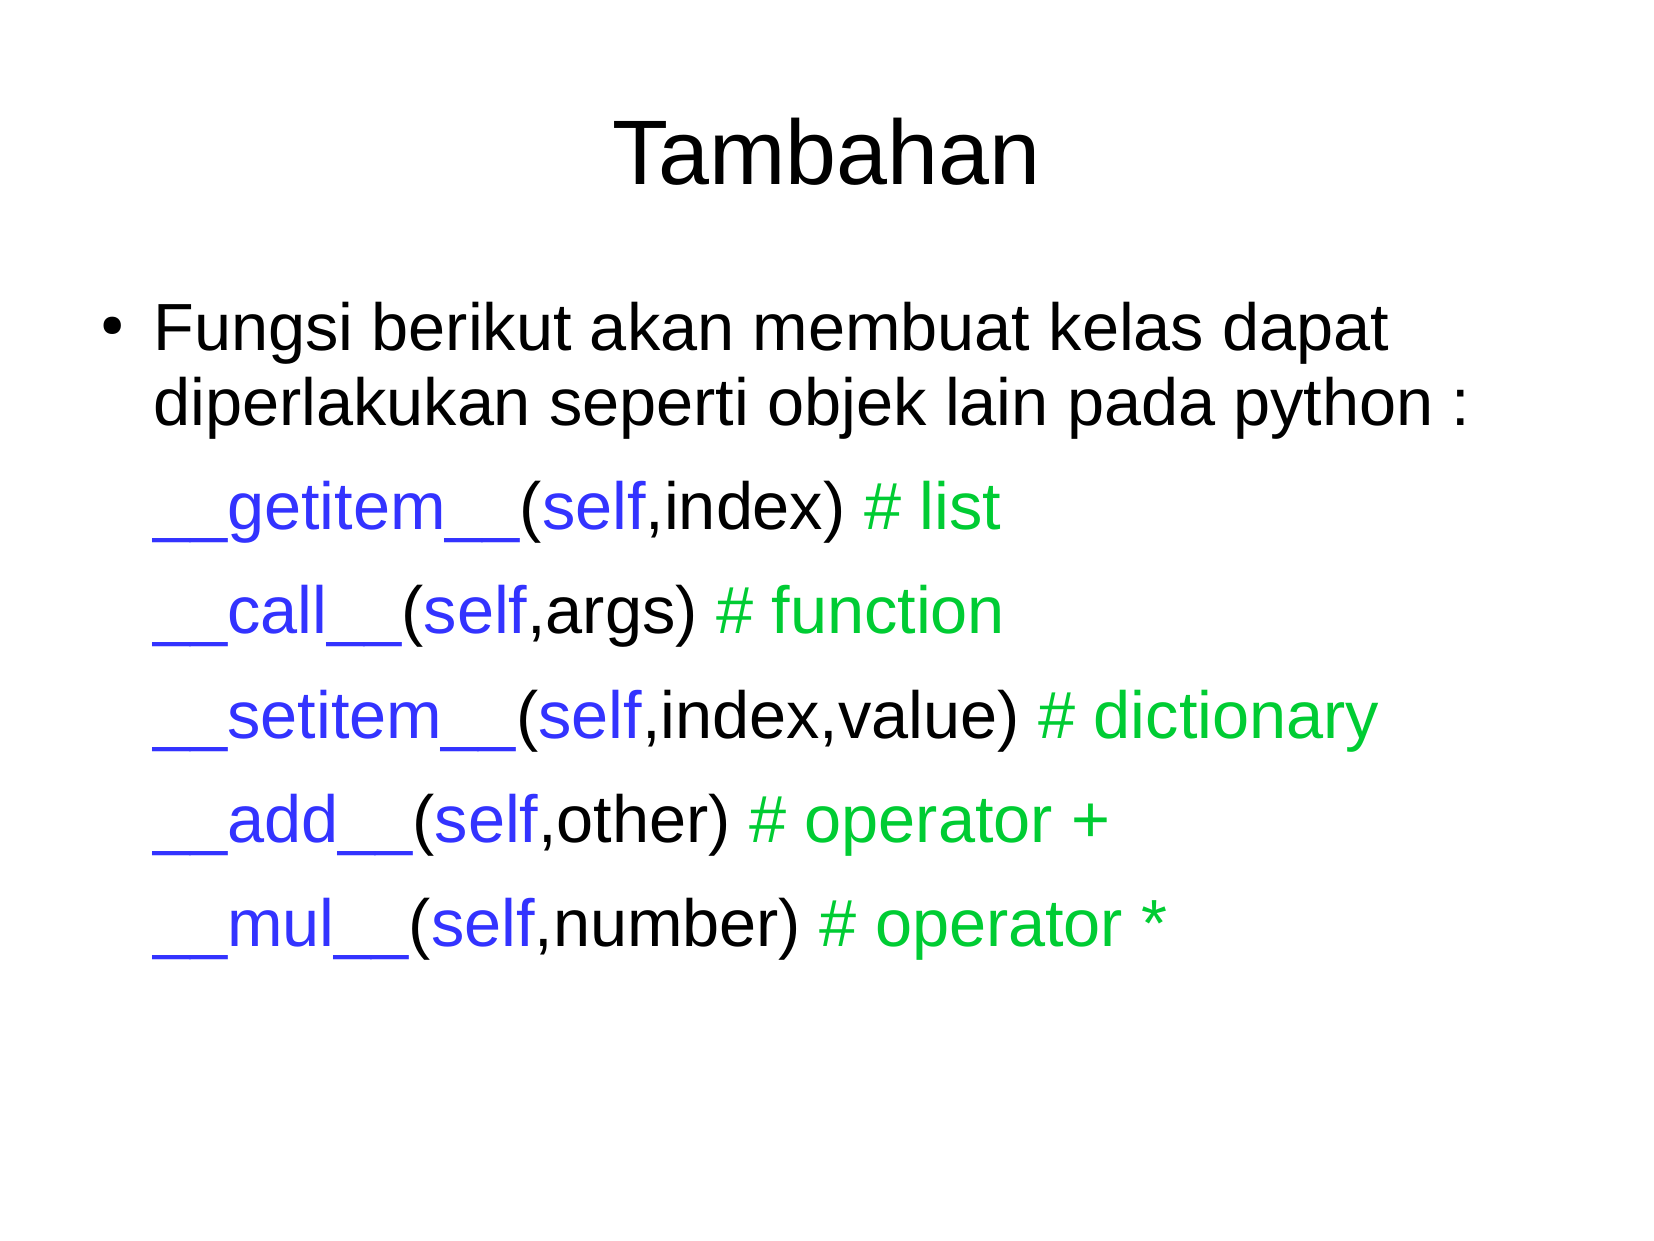

# Tambahan
Fungsi berikut akan membuat kelas dapat diperlakukan seperti objek lain pada python :
__getitem__(self,index) # list
__call__(self,args) # function
__setitem__(self,index,value) # dictionary
__add__(self,other) # operator +
__mul__(self,number) # operator *